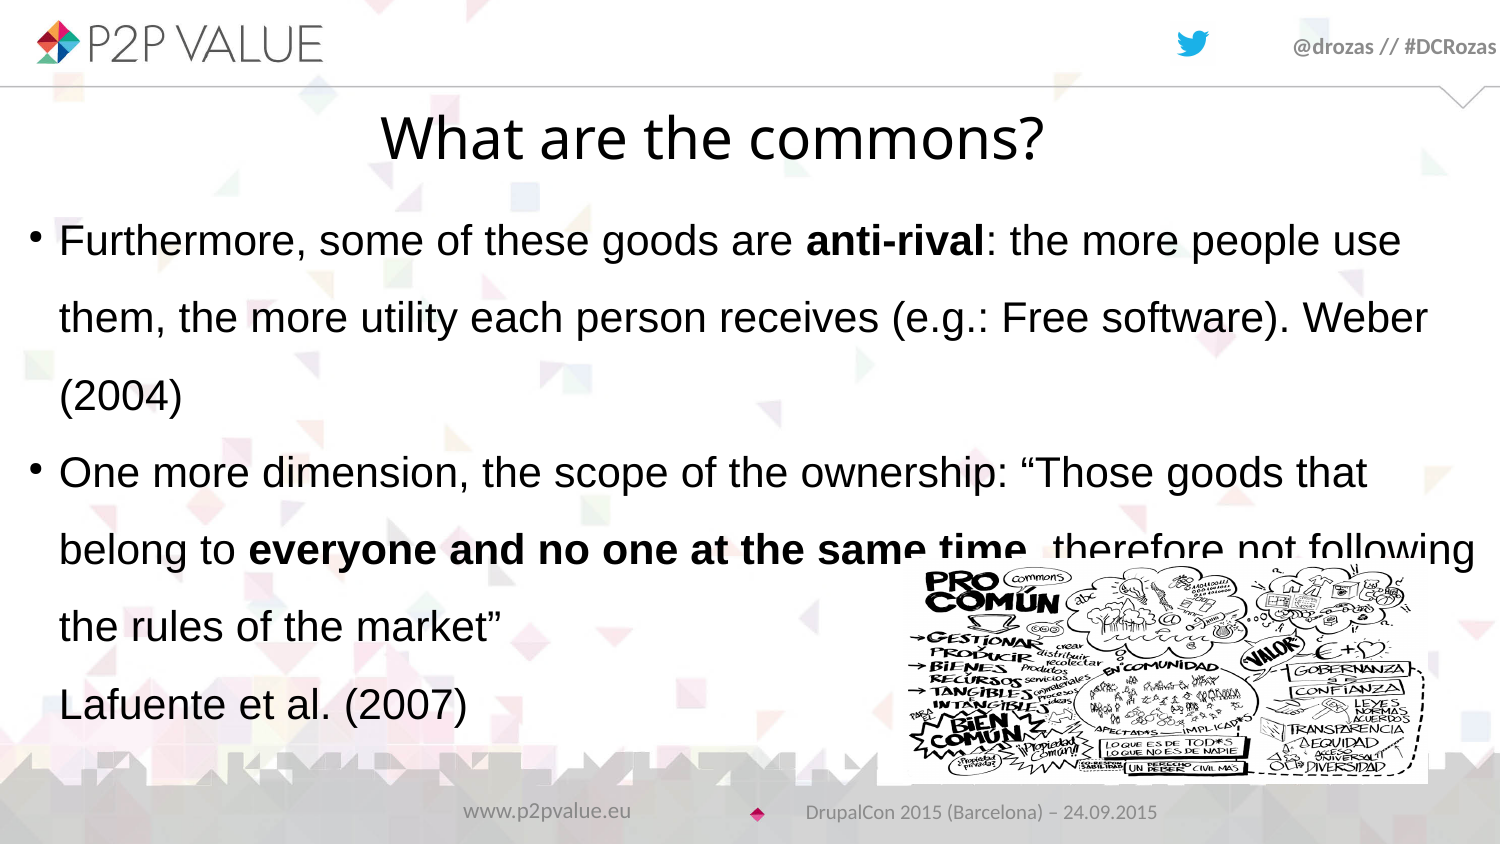

@drozas // #DCRozas
# What are the commons?
Furthermore, some of these goods are anti-rival: the more people use them, the more utility each person receives (e.g.: Free software). Weber (2004)
One more dimension, the scope of the ownership: “Those goods that belong to everyone and no one at the same time, therefore not following the rules of the market”
Lafuente et al. (2007)
DrupalCon 2015 (Barcelona) – 24.09.2015
www.p2pvalue.eu